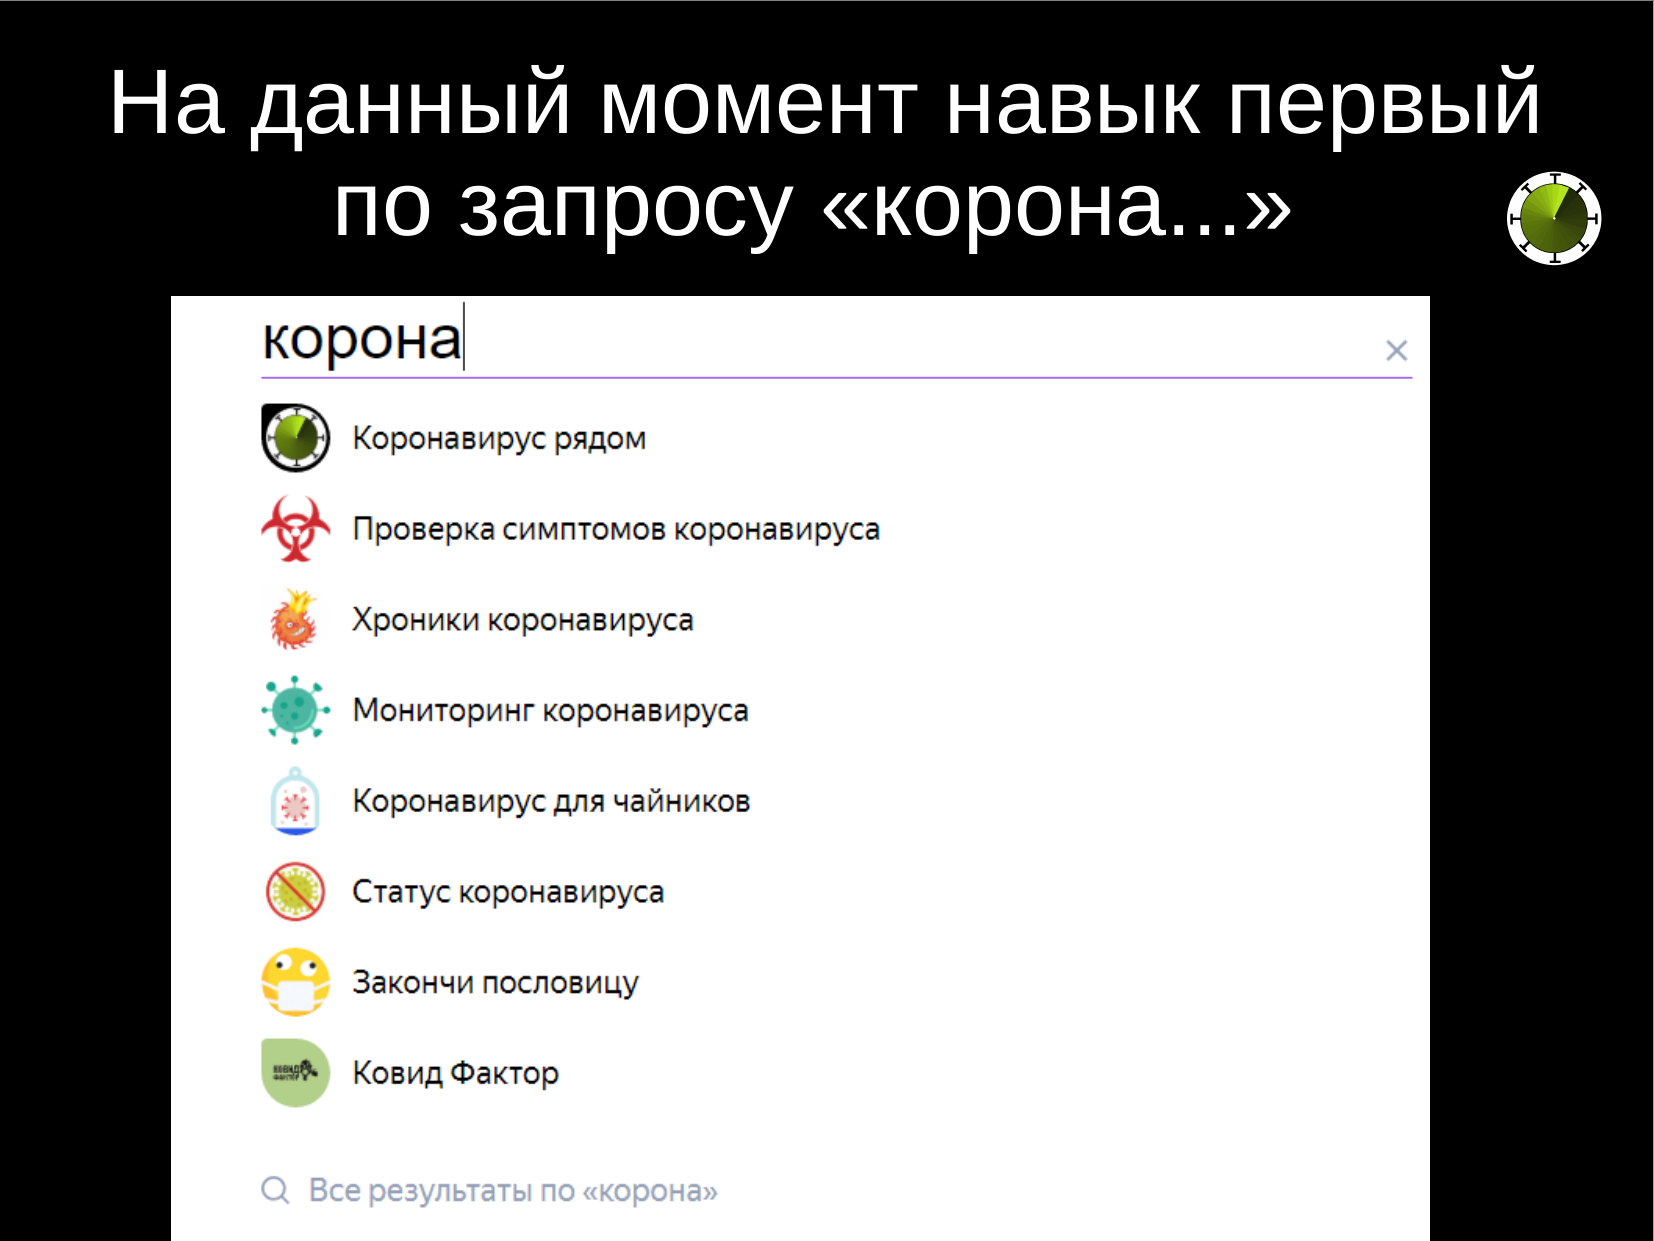

# На данный момент навык первый по запросу «корона...»